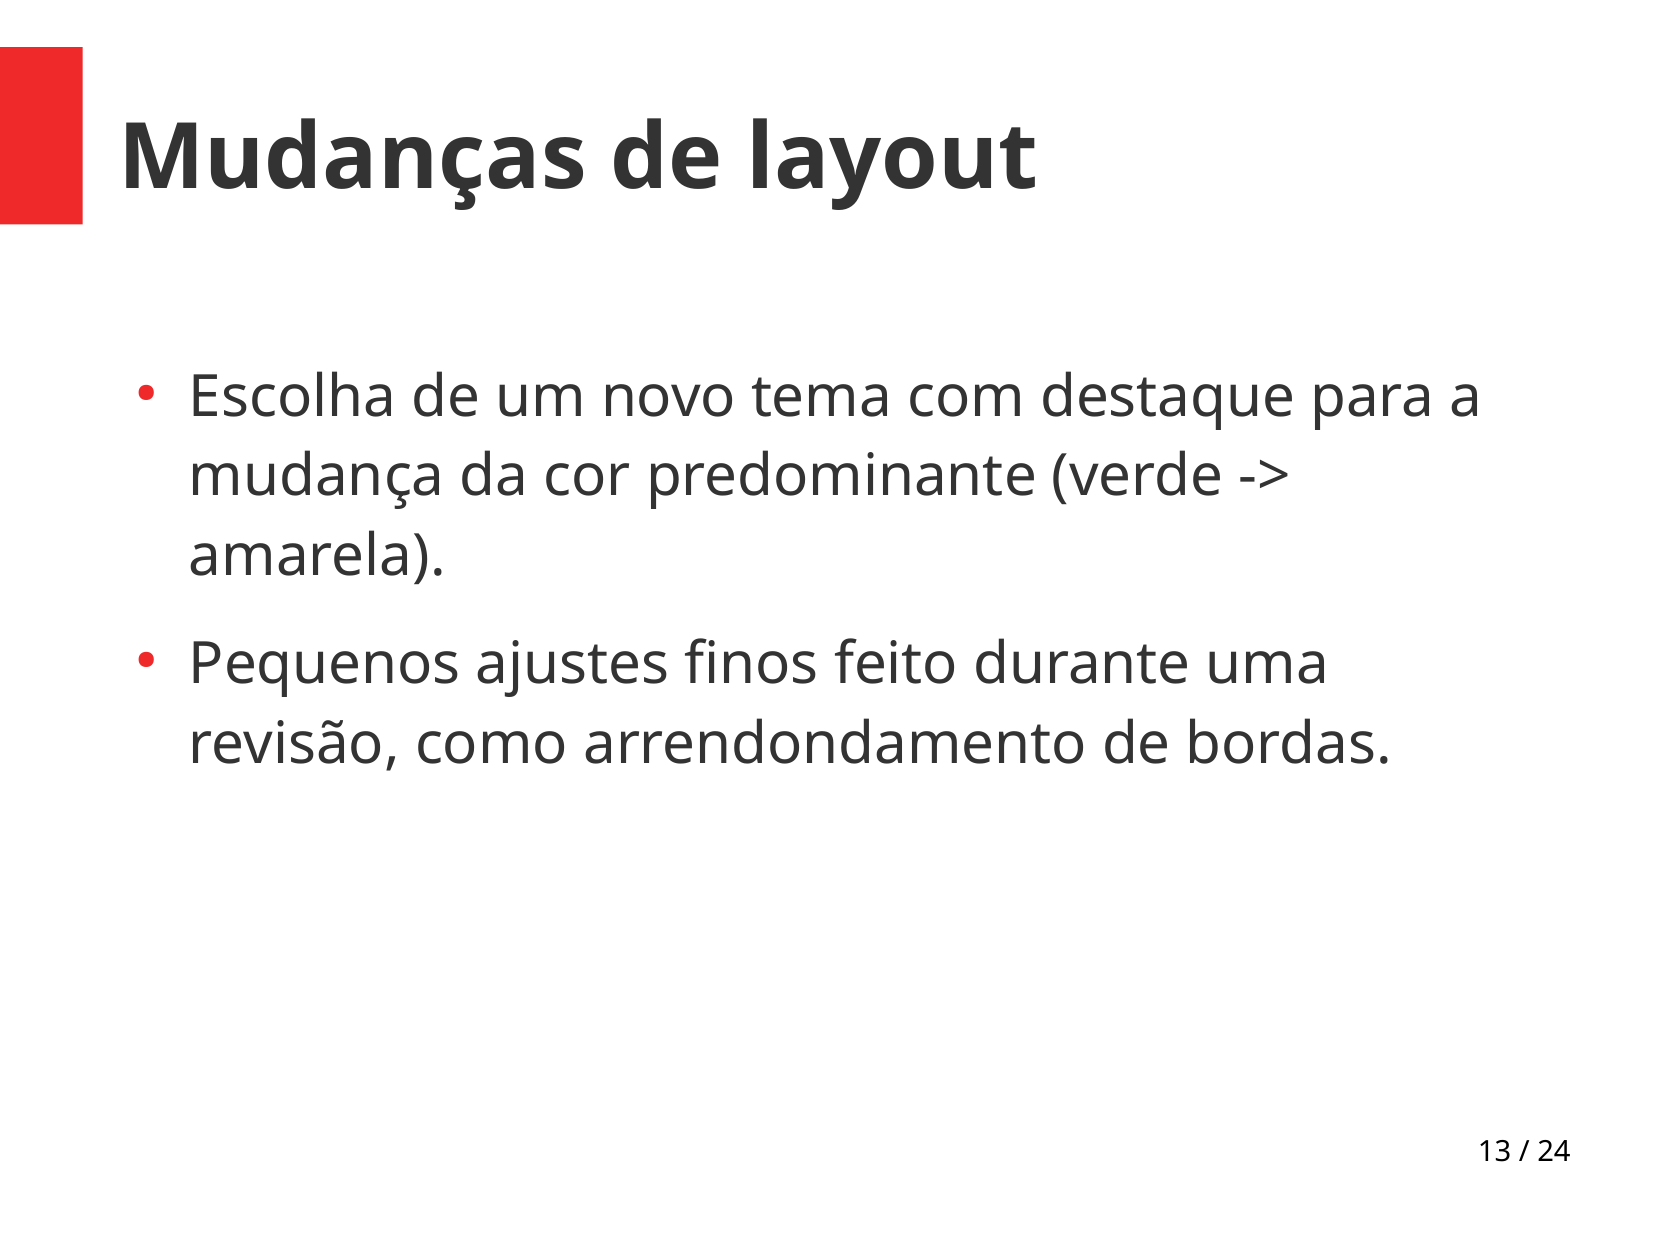

# Mudanças de layout
Escolha de um novo tema com destaque para a mudança da cor predominante (verde -> amarela).
Pequenos ajustes finos feito durante uma revisão, como arrendondamento de bordas.
13